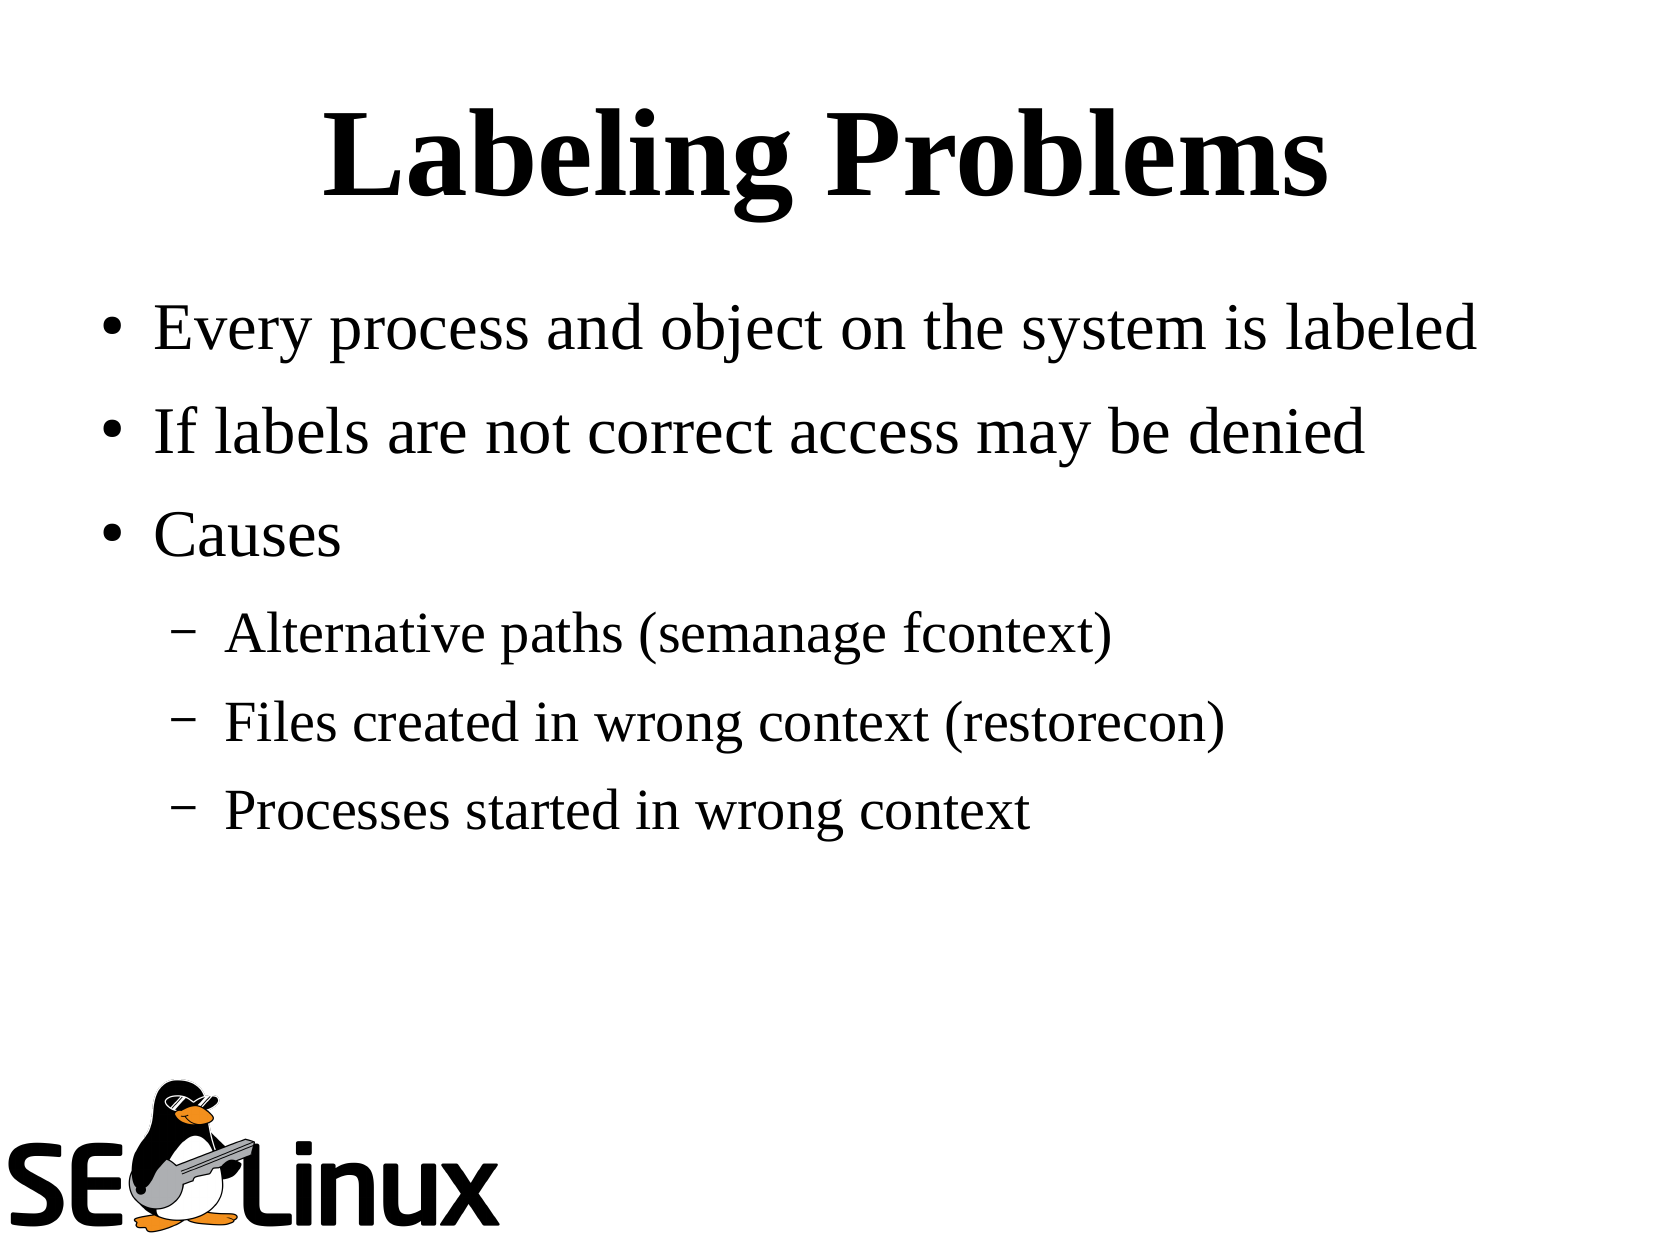

# Labeling Problems
Every process and object on the system is labeled
If labels are not correct access may be denied
Causes
Alternative paths (semanage fcontext)
Files created in wrong context (restorecon)
Processes started in wrong context